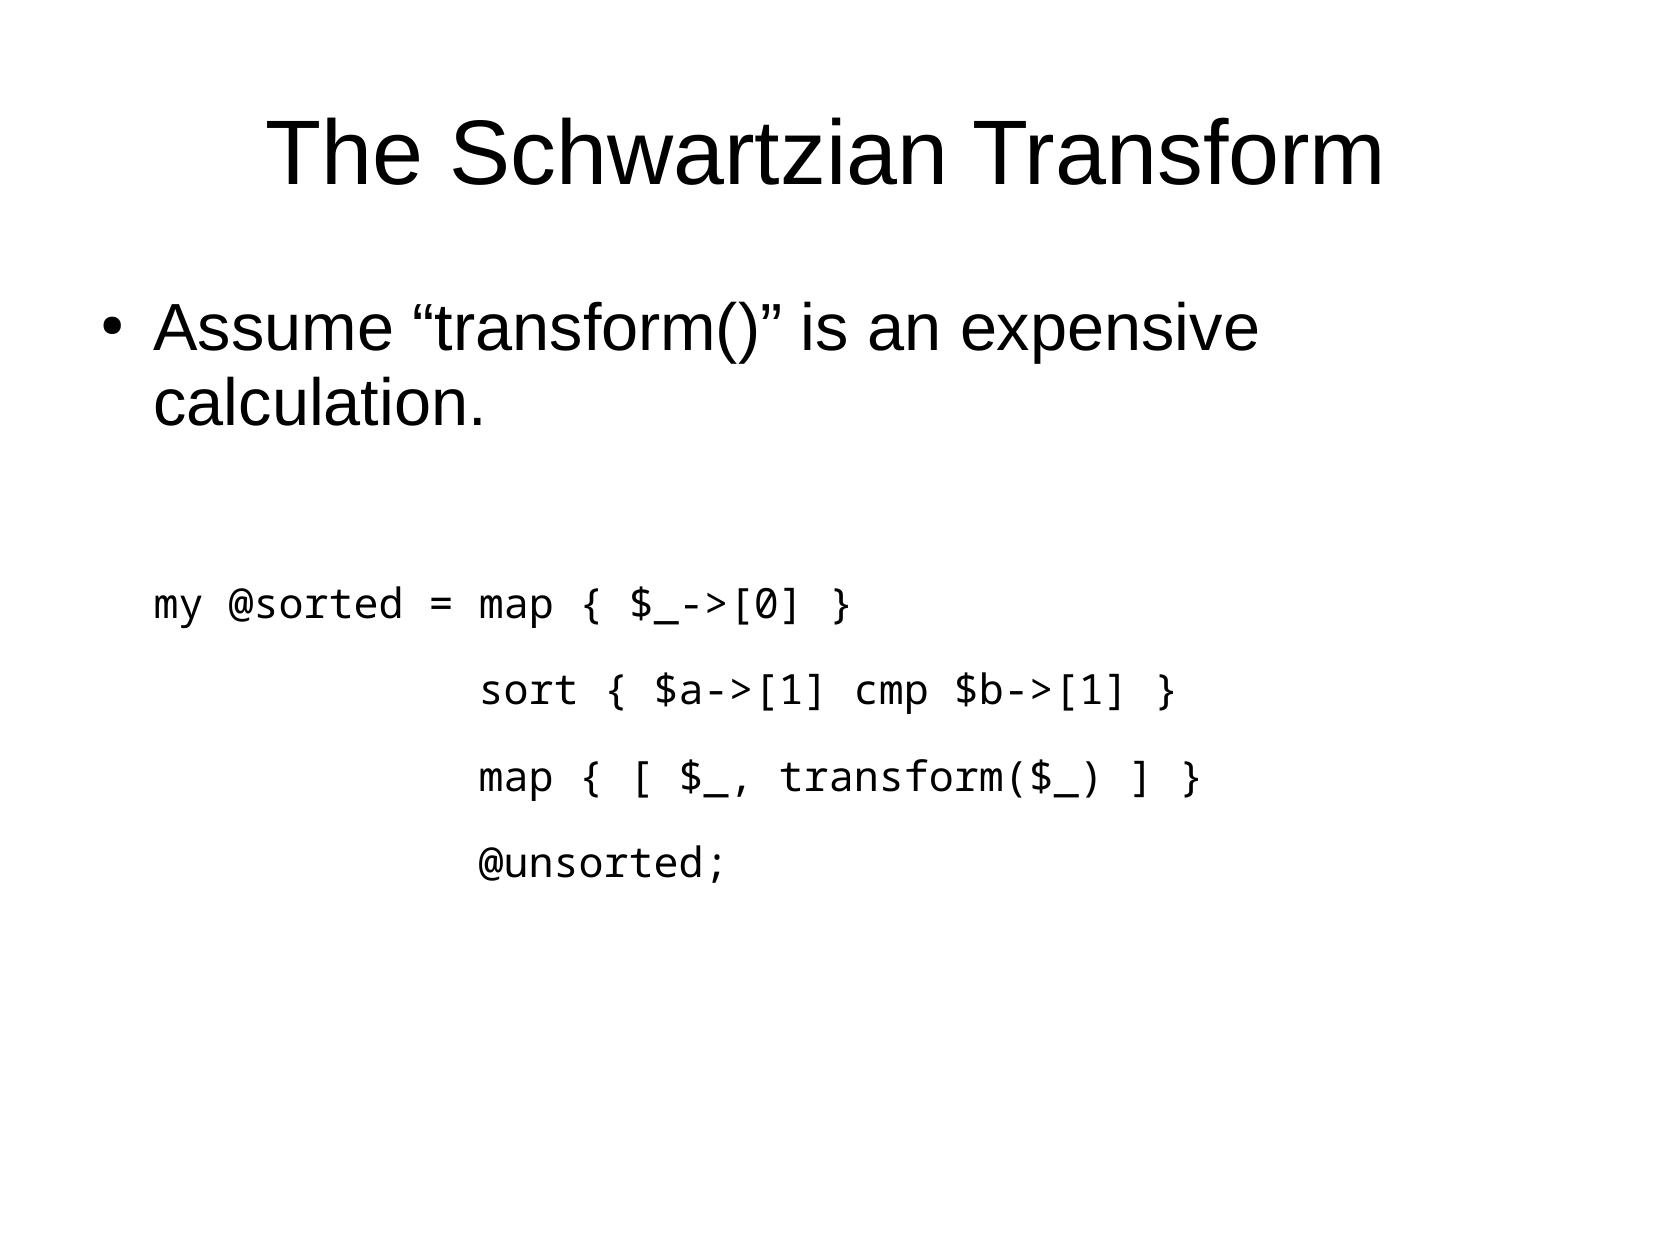

# The Schwartzian Transform
Assume “transform()” is an expensive calculation.
my @sorted = map { $_->[0] }
 sort { $a->[1] cmp $b->[1] }
 map { [ $_, transform($_) ] }
 @unsorted;